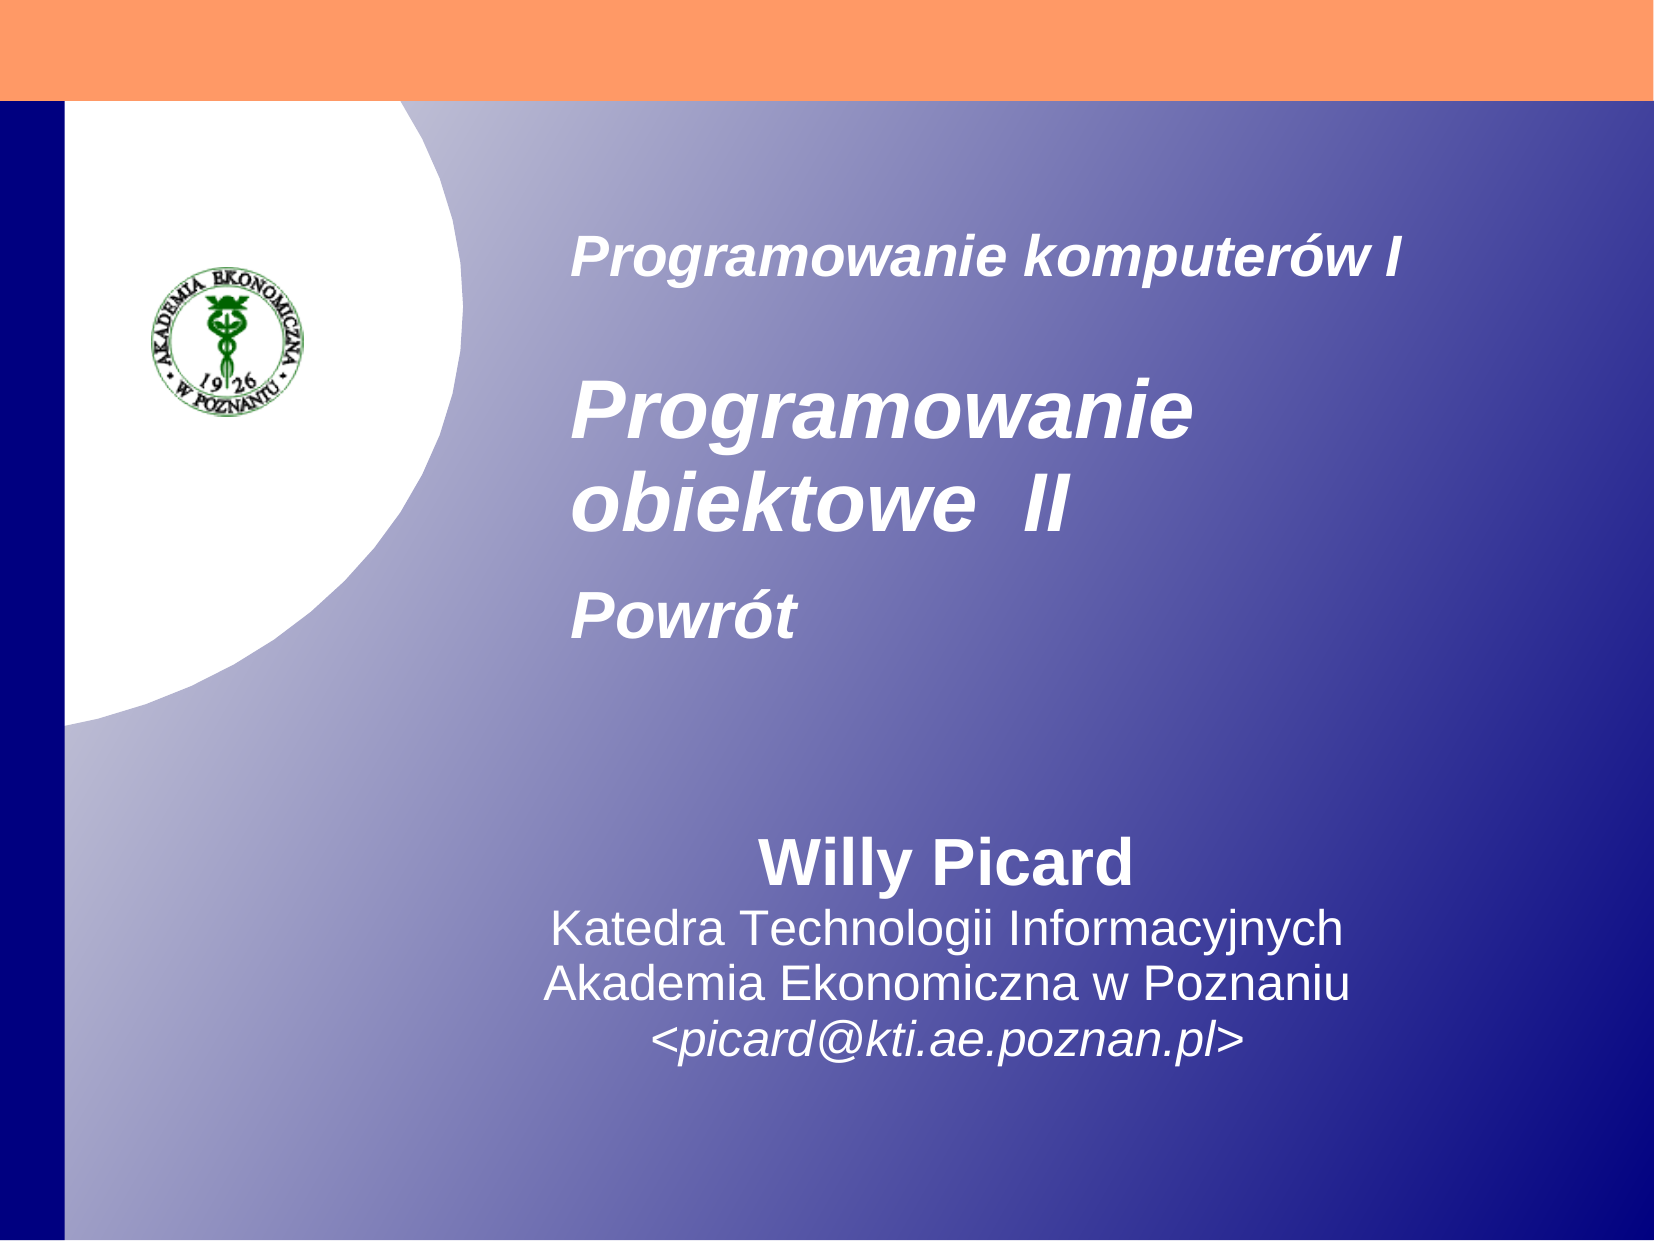

# Programowanie komputerów I Programowanie obiektowe II Powrót